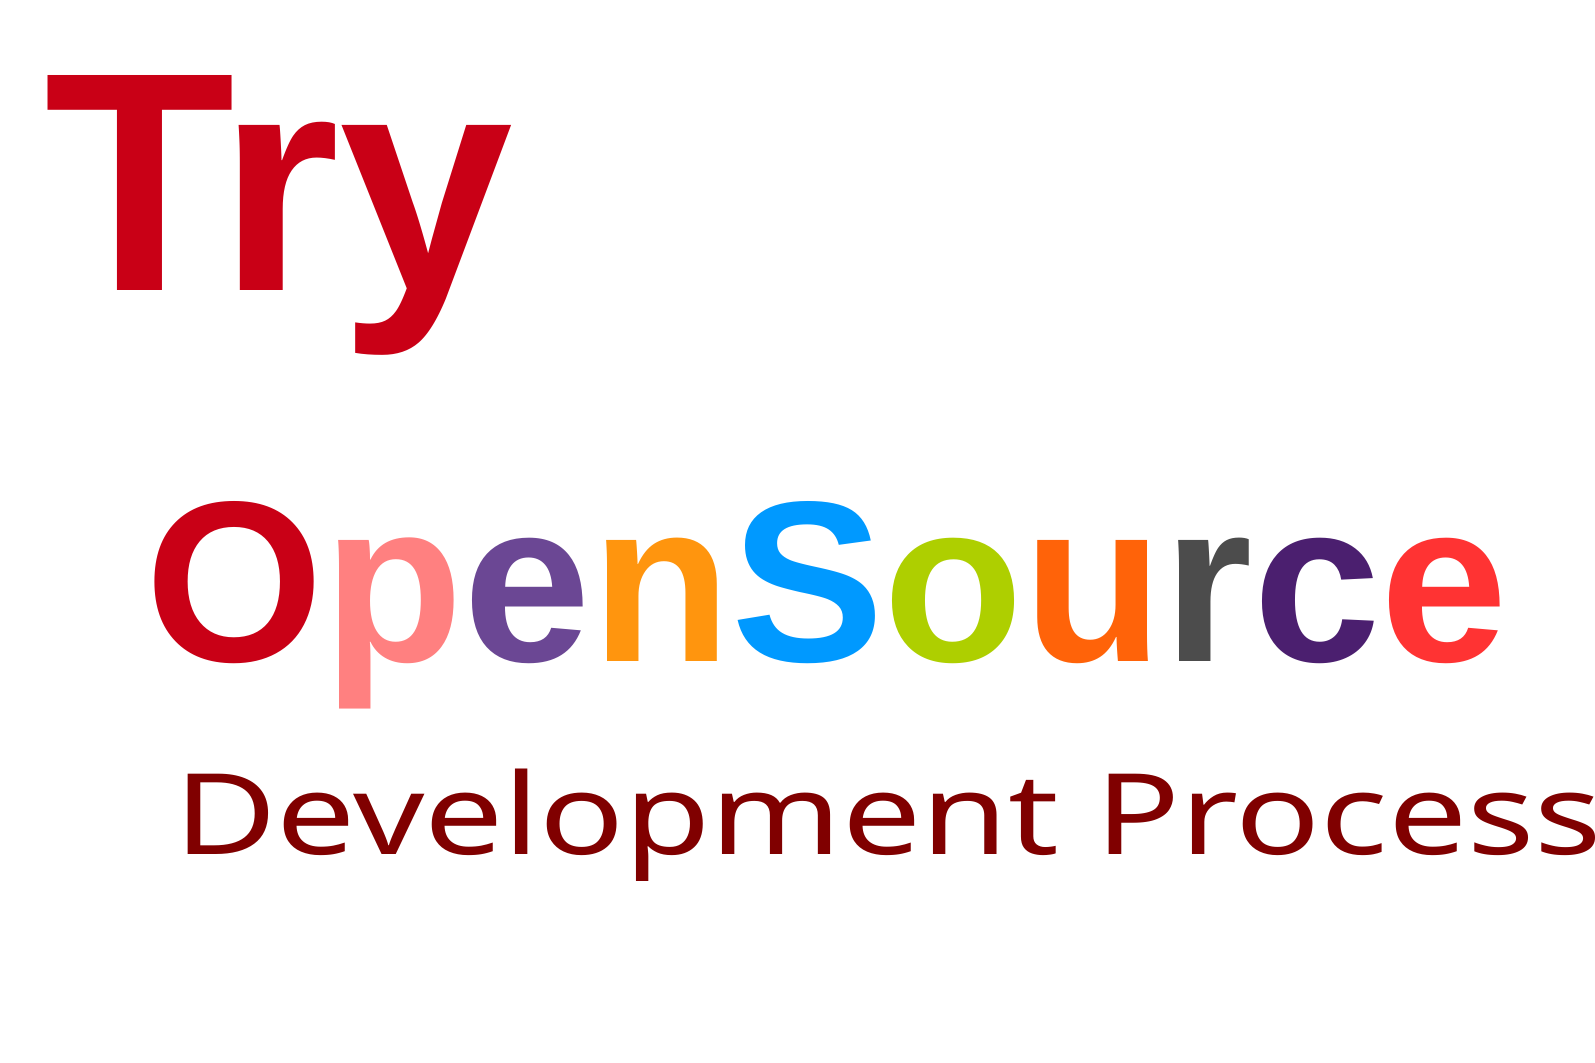

Try
# OpenSource
Development Process
2010-09-27
11